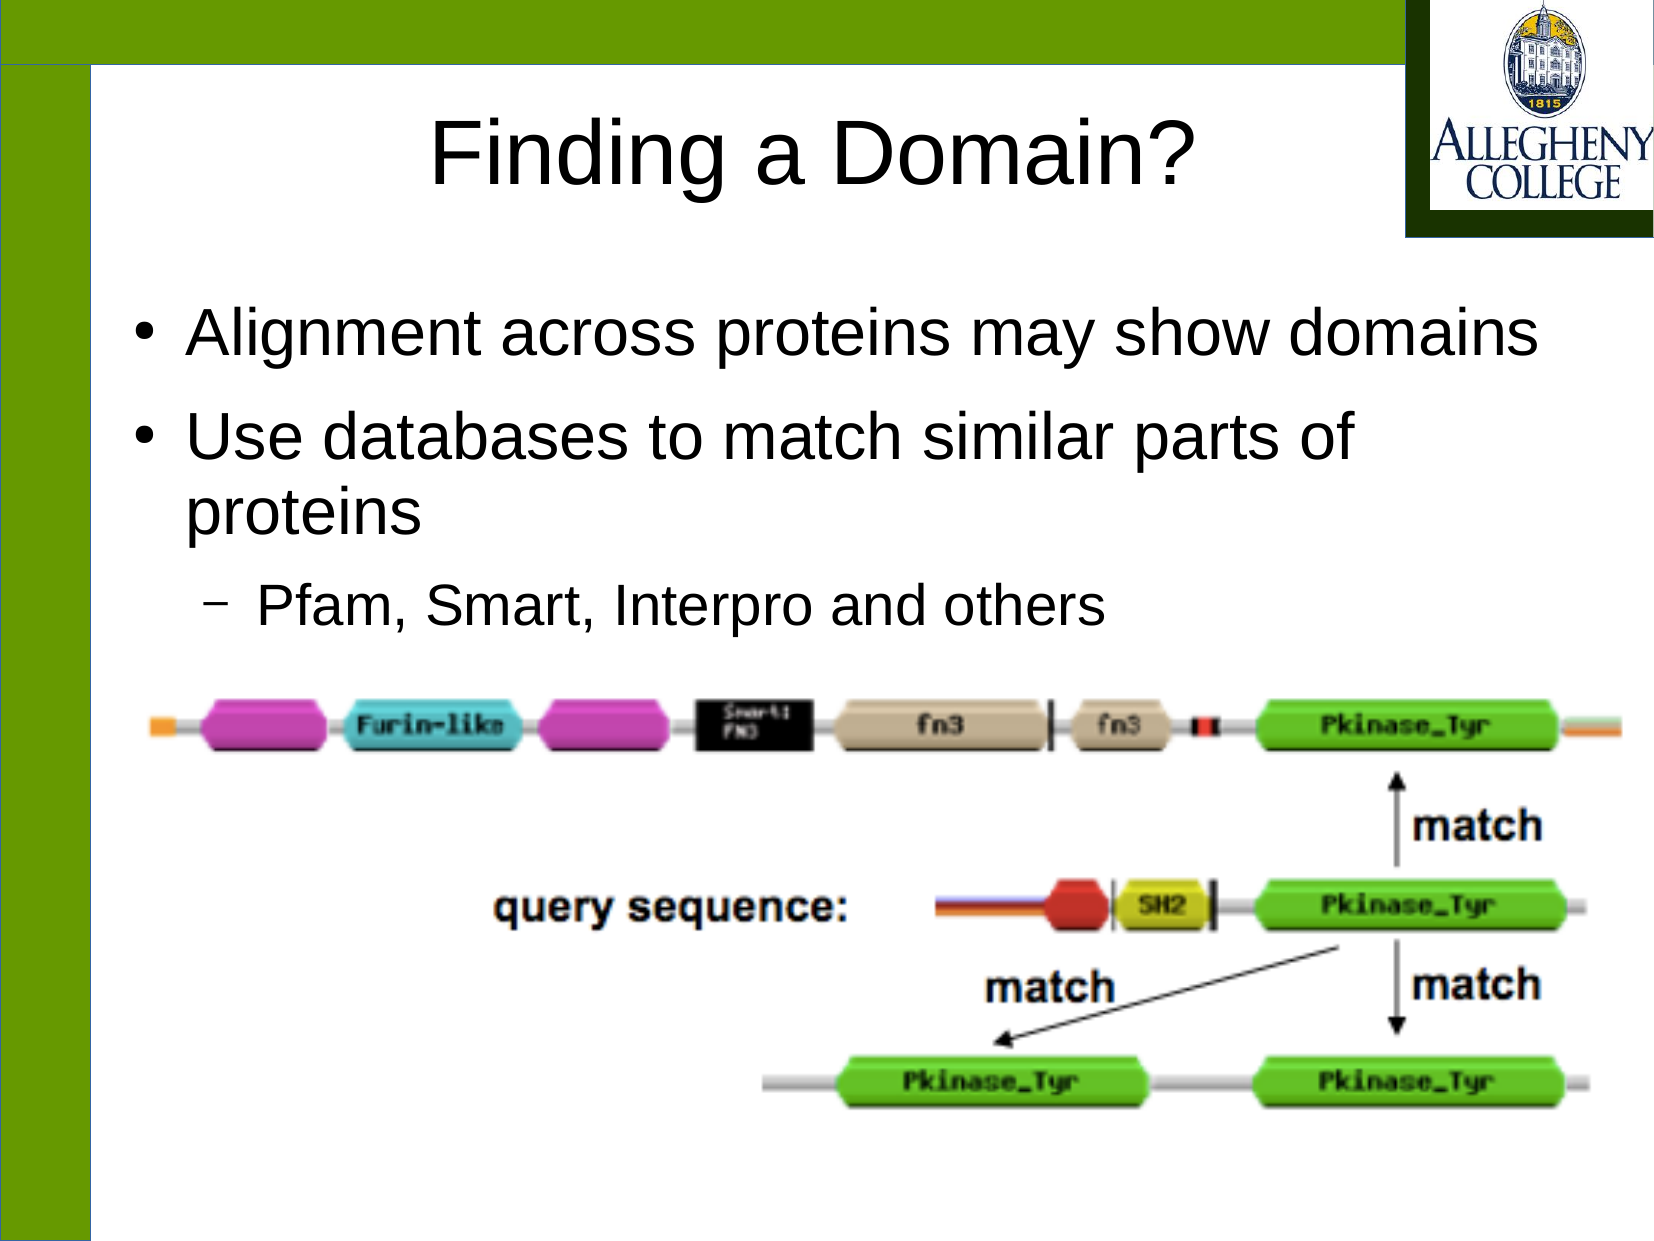

# Finding a Domain?
Alignment across proteins may show domains
Use databases to match similar parts of proteins
Pfam, Smart, Interpro and others